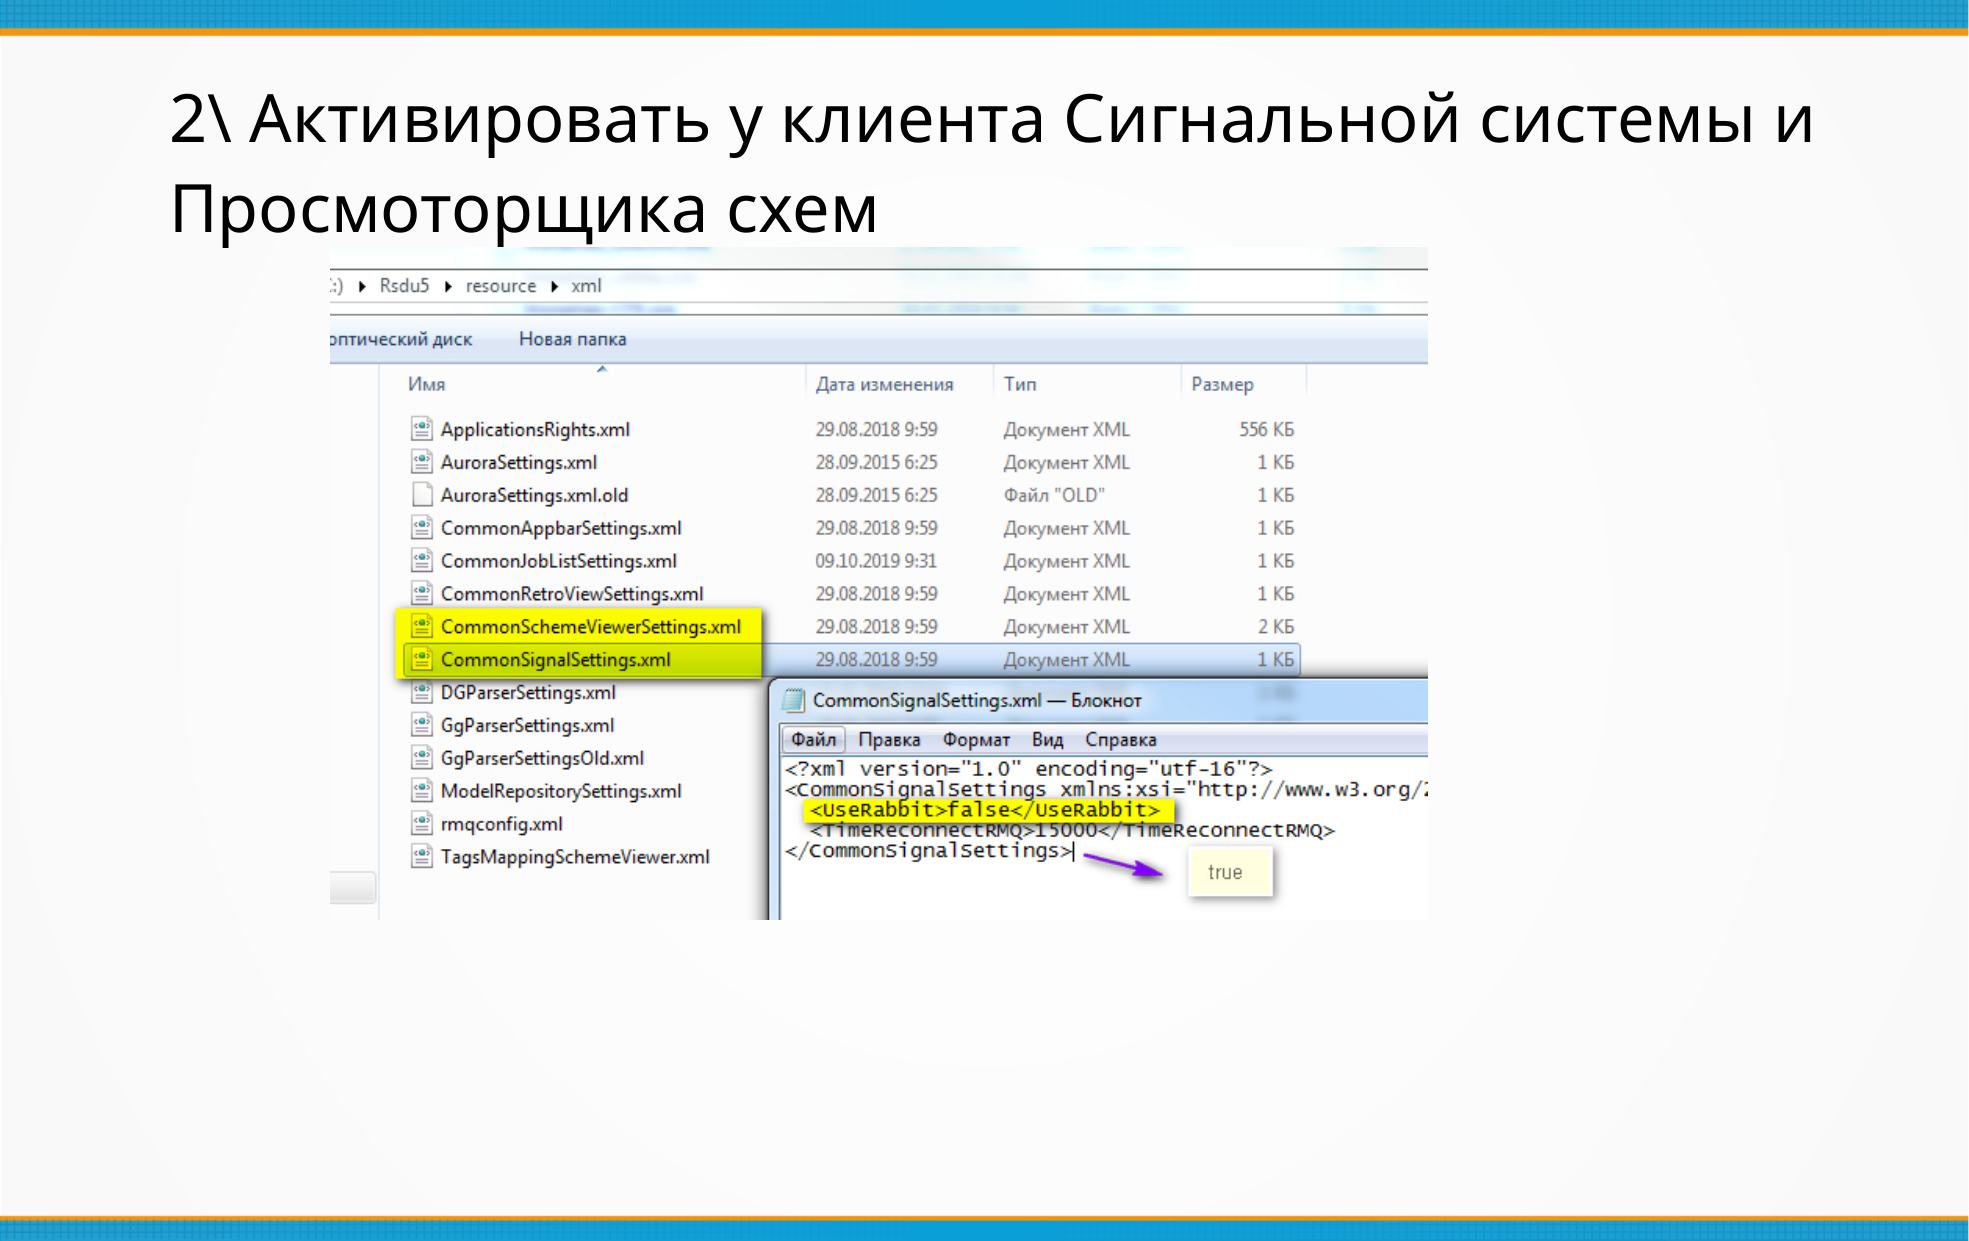

# 2\ Активировать у клиента Сигнальной системы и Просмоторщика схем